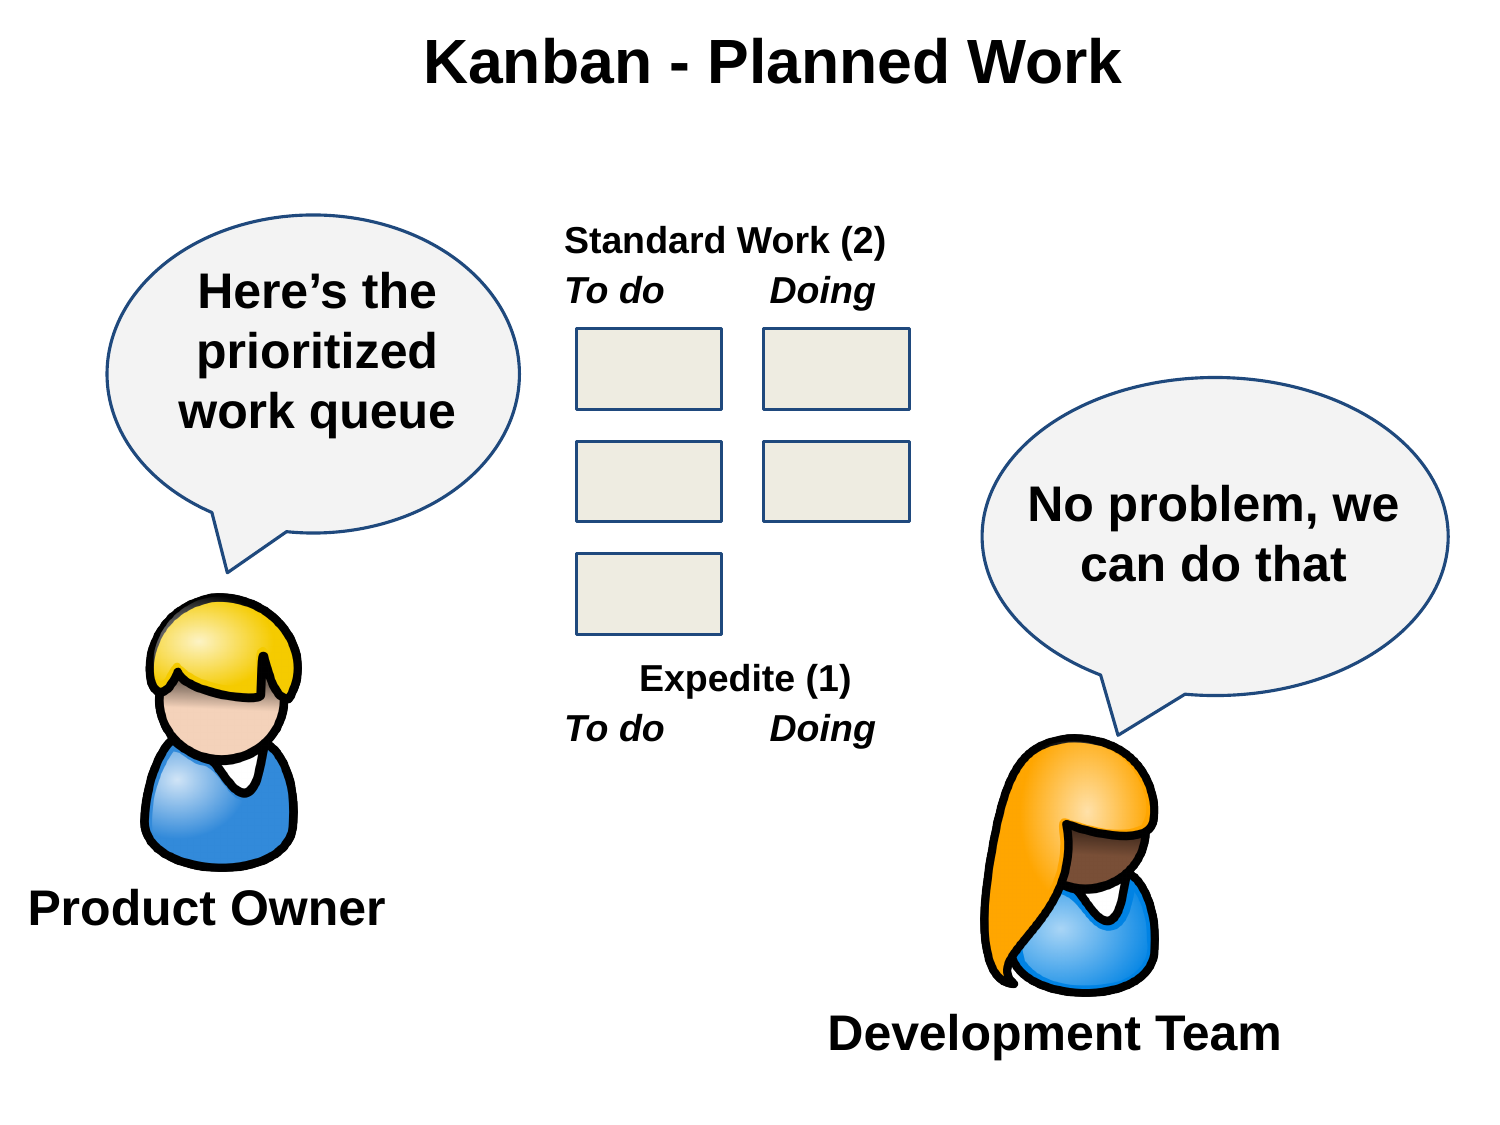

Kanban - Planned Work
Standard Work (2)
Here’s the prioritized work queue
To do Doing
No problem, we can do that
Expedite (1)
To do Doing
Product Owner
Development Team